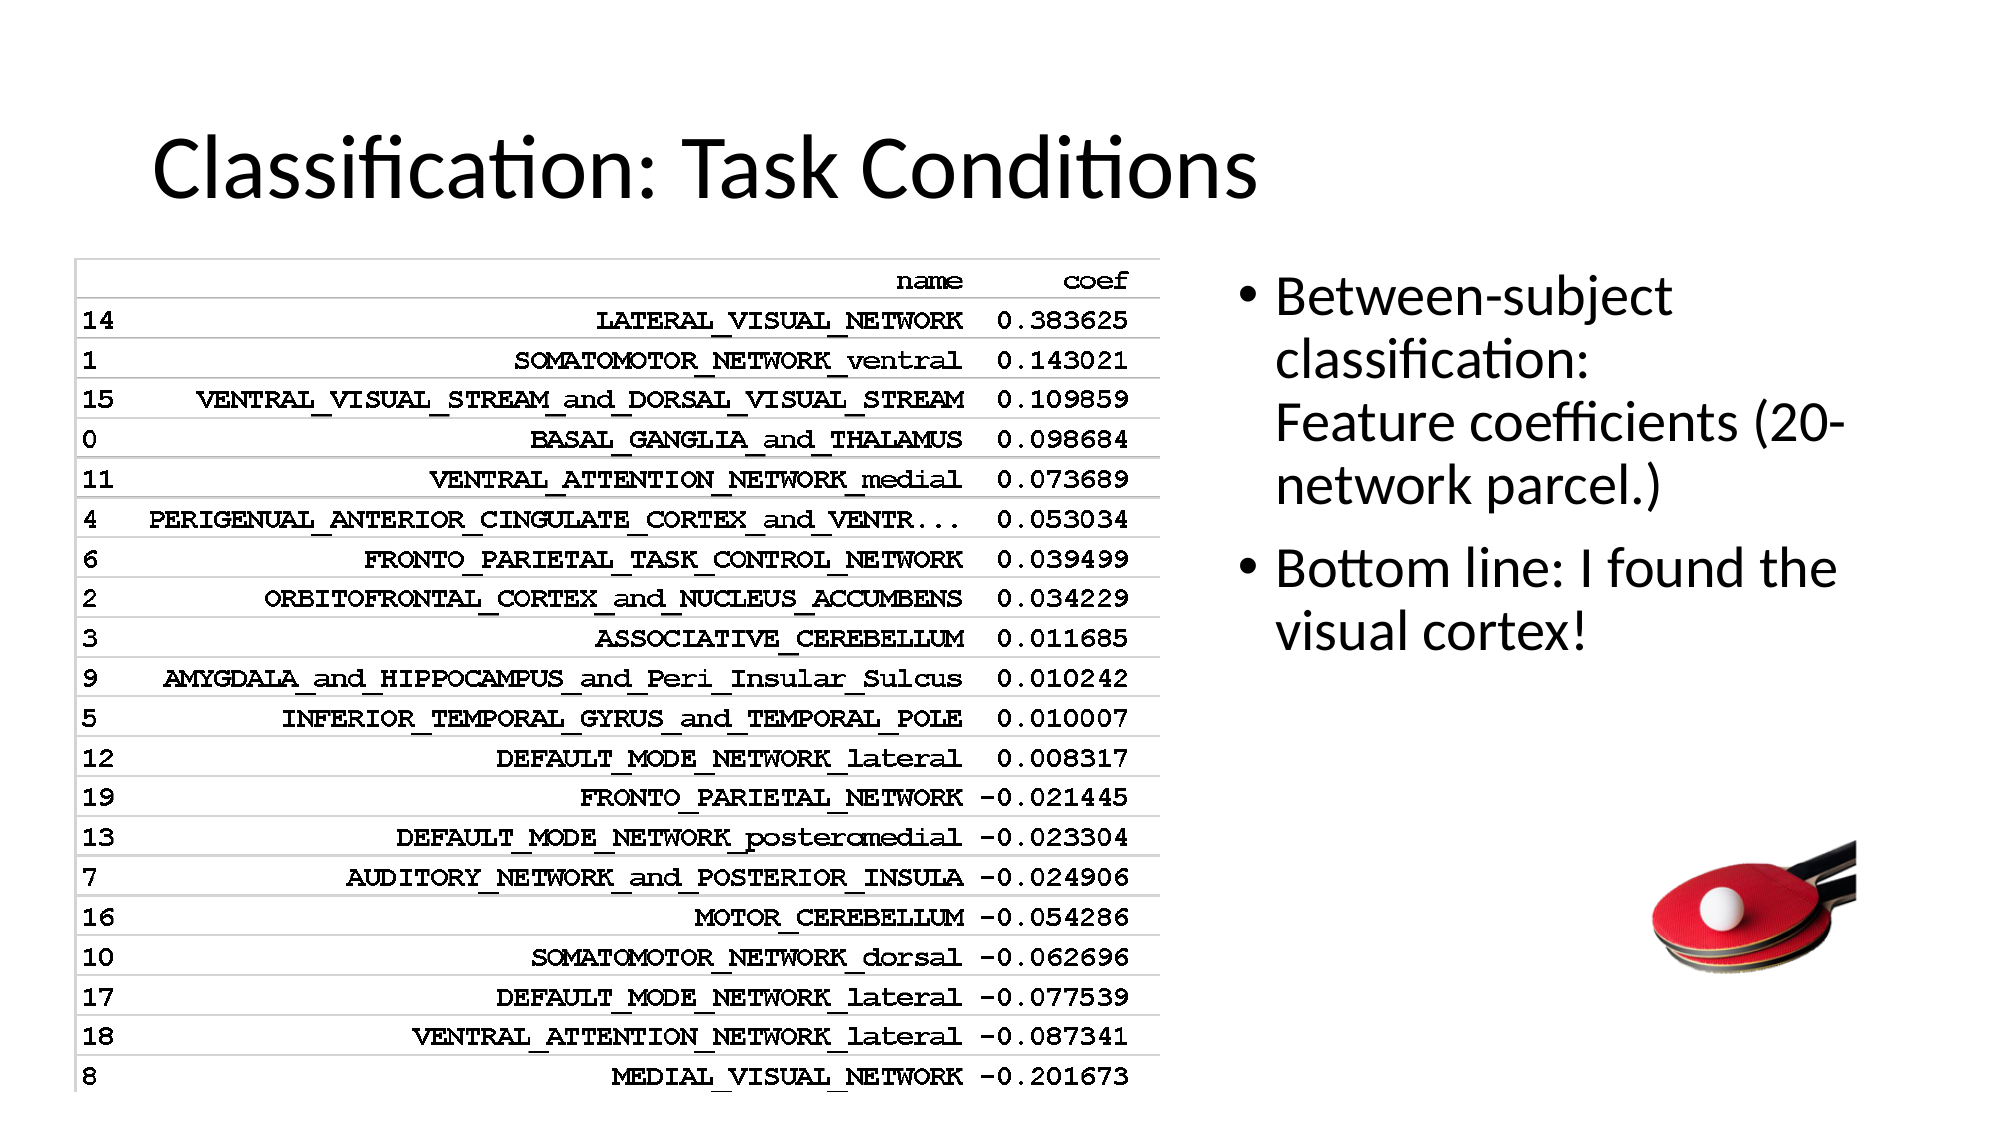

# Classification: Task Conditions
Between-subject classification: Feature coefficients (20-network parcel.)
Bottom line: I found the visual cortex!